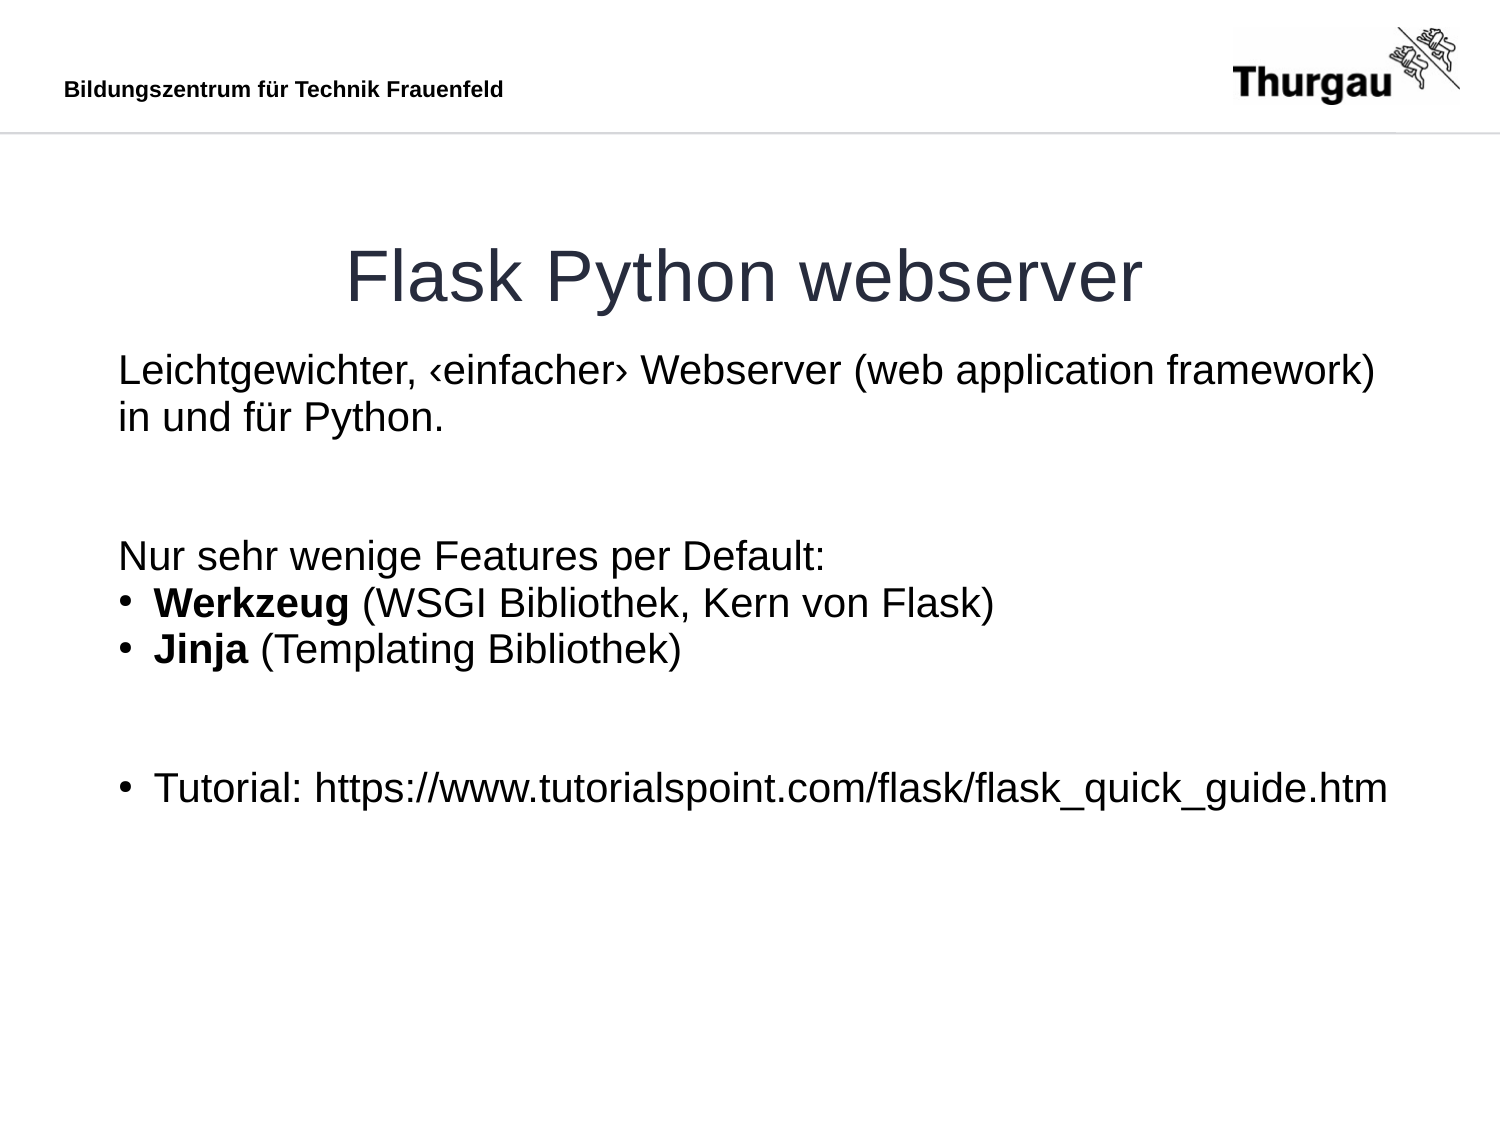

Bildungszentrum für Technik Frauenfeld
Flask Python webserver
Leichtgewichter, ‹einfacher› Webserver (web application framework)
in und für Python.
Nur sehr wenige Features per Default:
Werkzeug (WSGI Bibliothek, Kern von Flask)
Jinja (Templating Bibliothek)
Tutorial: https://www.tutorialspoint.com/flask/flask_quick_guide.htm